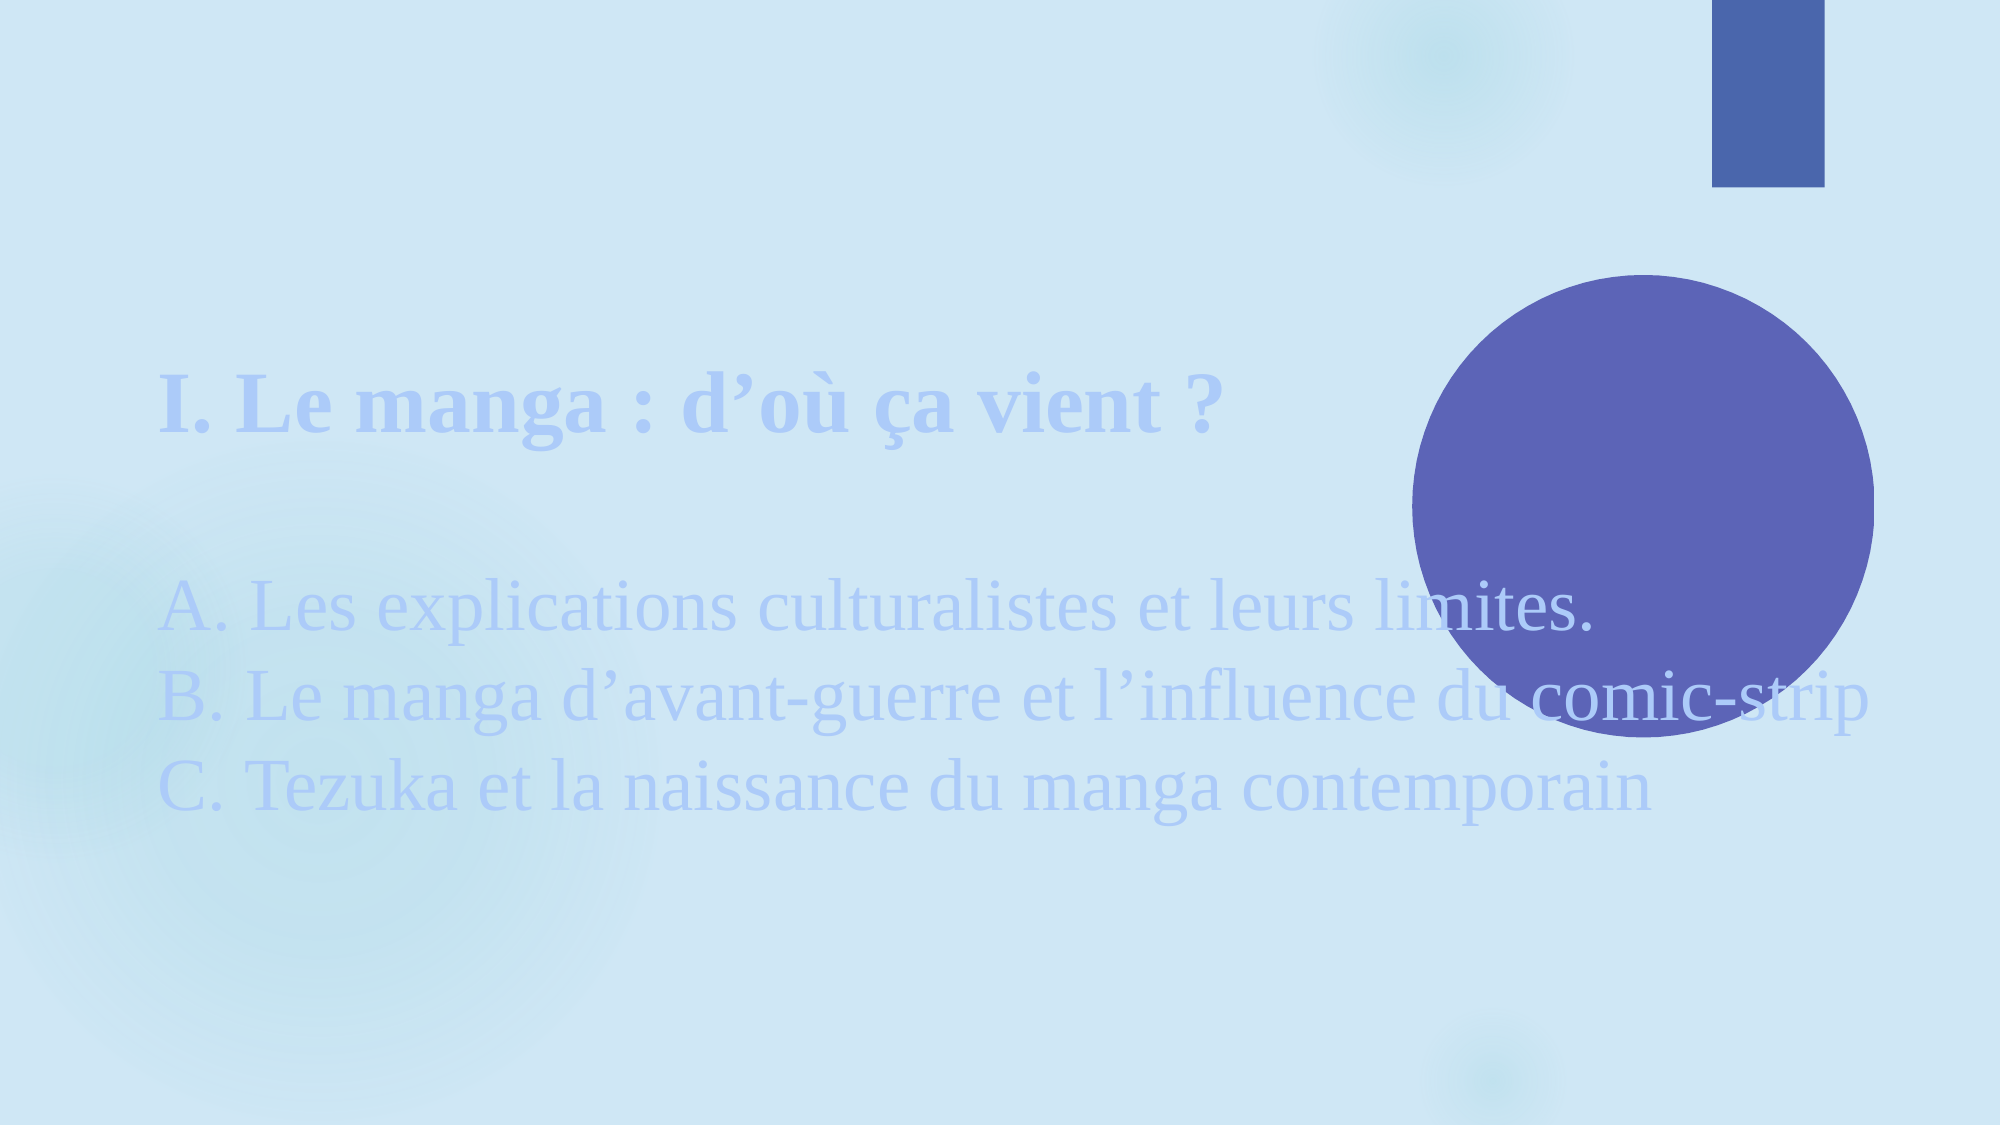

# I. Le manga : d’où ça vient ?   A. Les explications culturalistes et leurs limites. B. Le manga d’avant-guerre et l’influence du comic-strip C. Tezuka et la naissance du manga contemporain